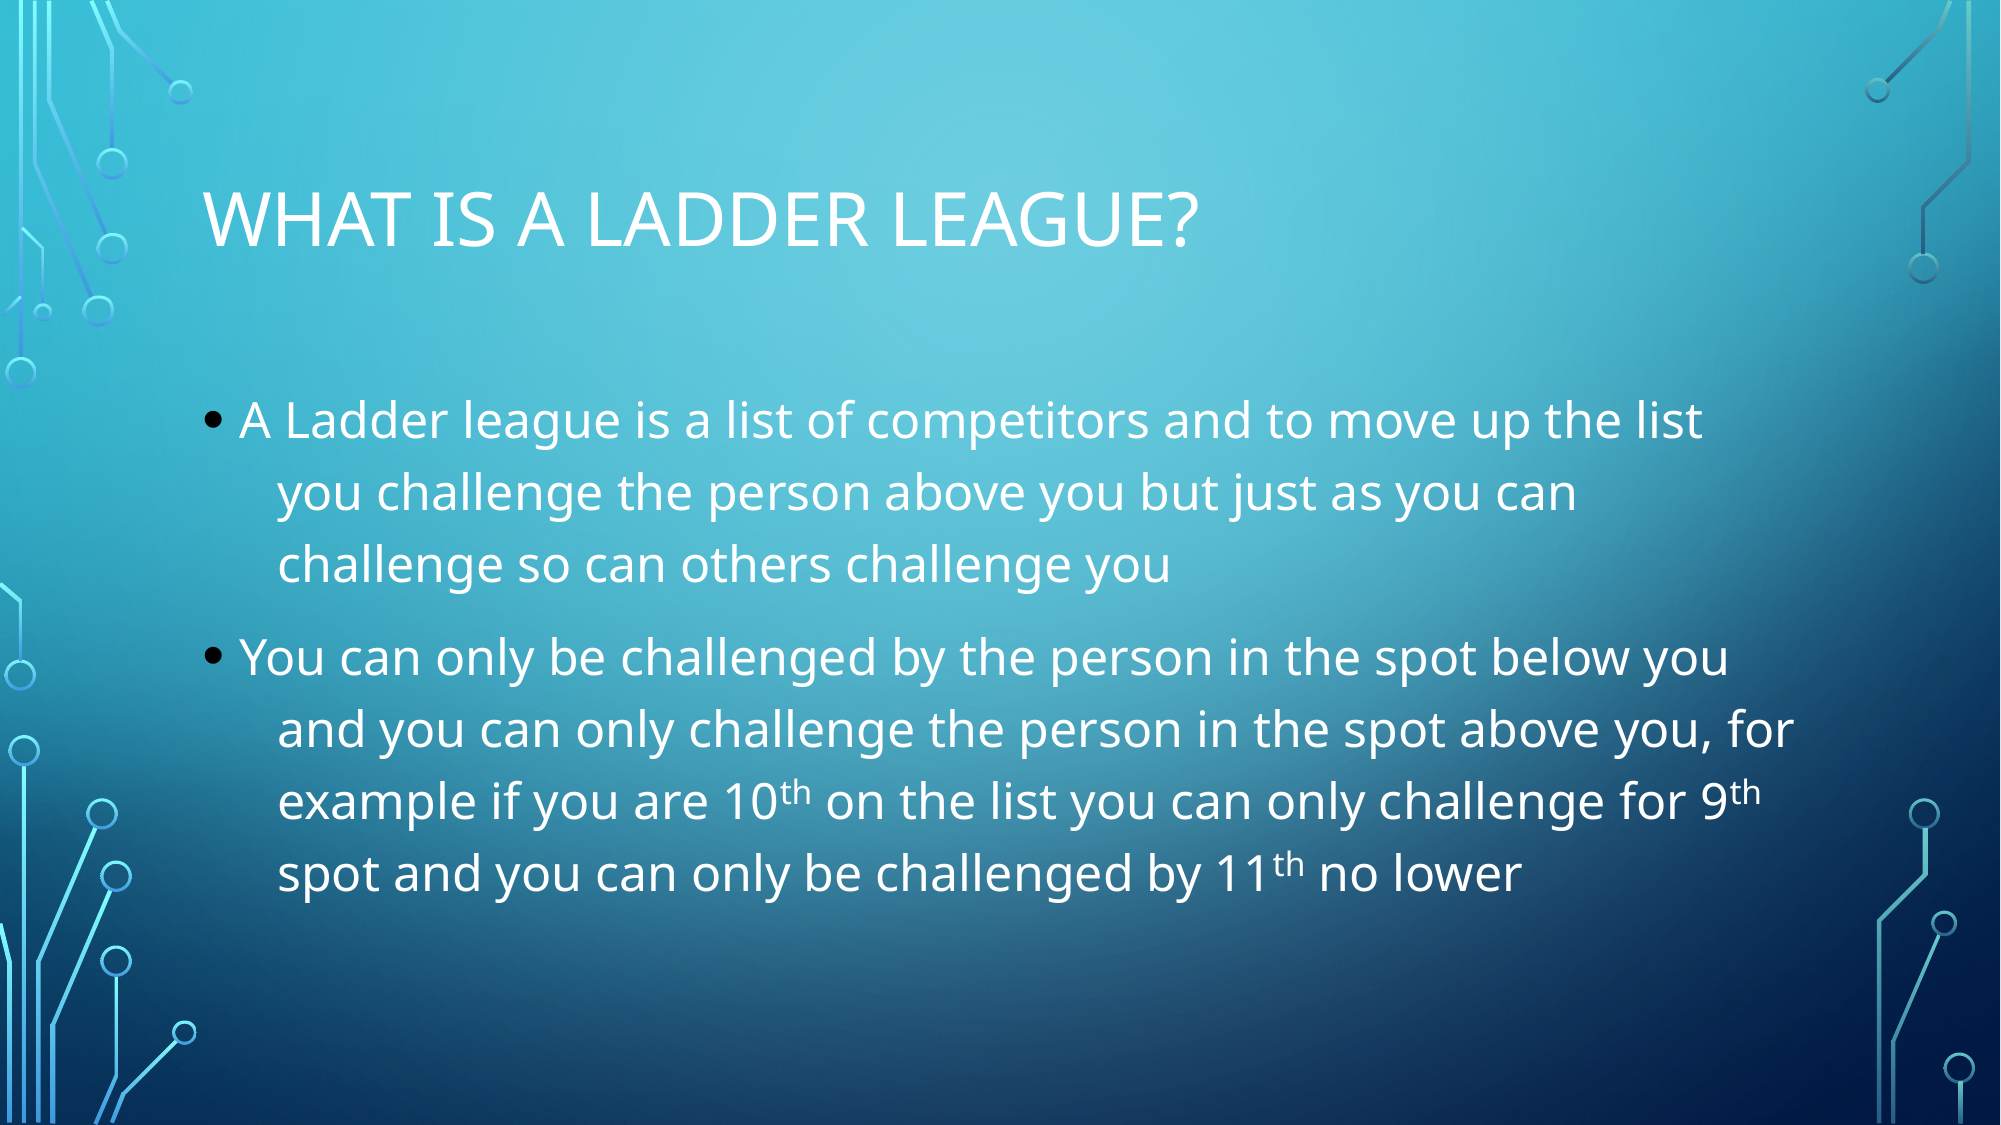

# What is a ladder league?
A Ladder league is a list of competitors and to move up the list you challenge the person above you but just as you can challenge so can others challenge you
You can only be challenged by the person in the spot below you and you can only challenge the person in the spot above you, for example if you are 10th on the list you can only challenge for 9th spot and you can only be challenged by 11th no lower